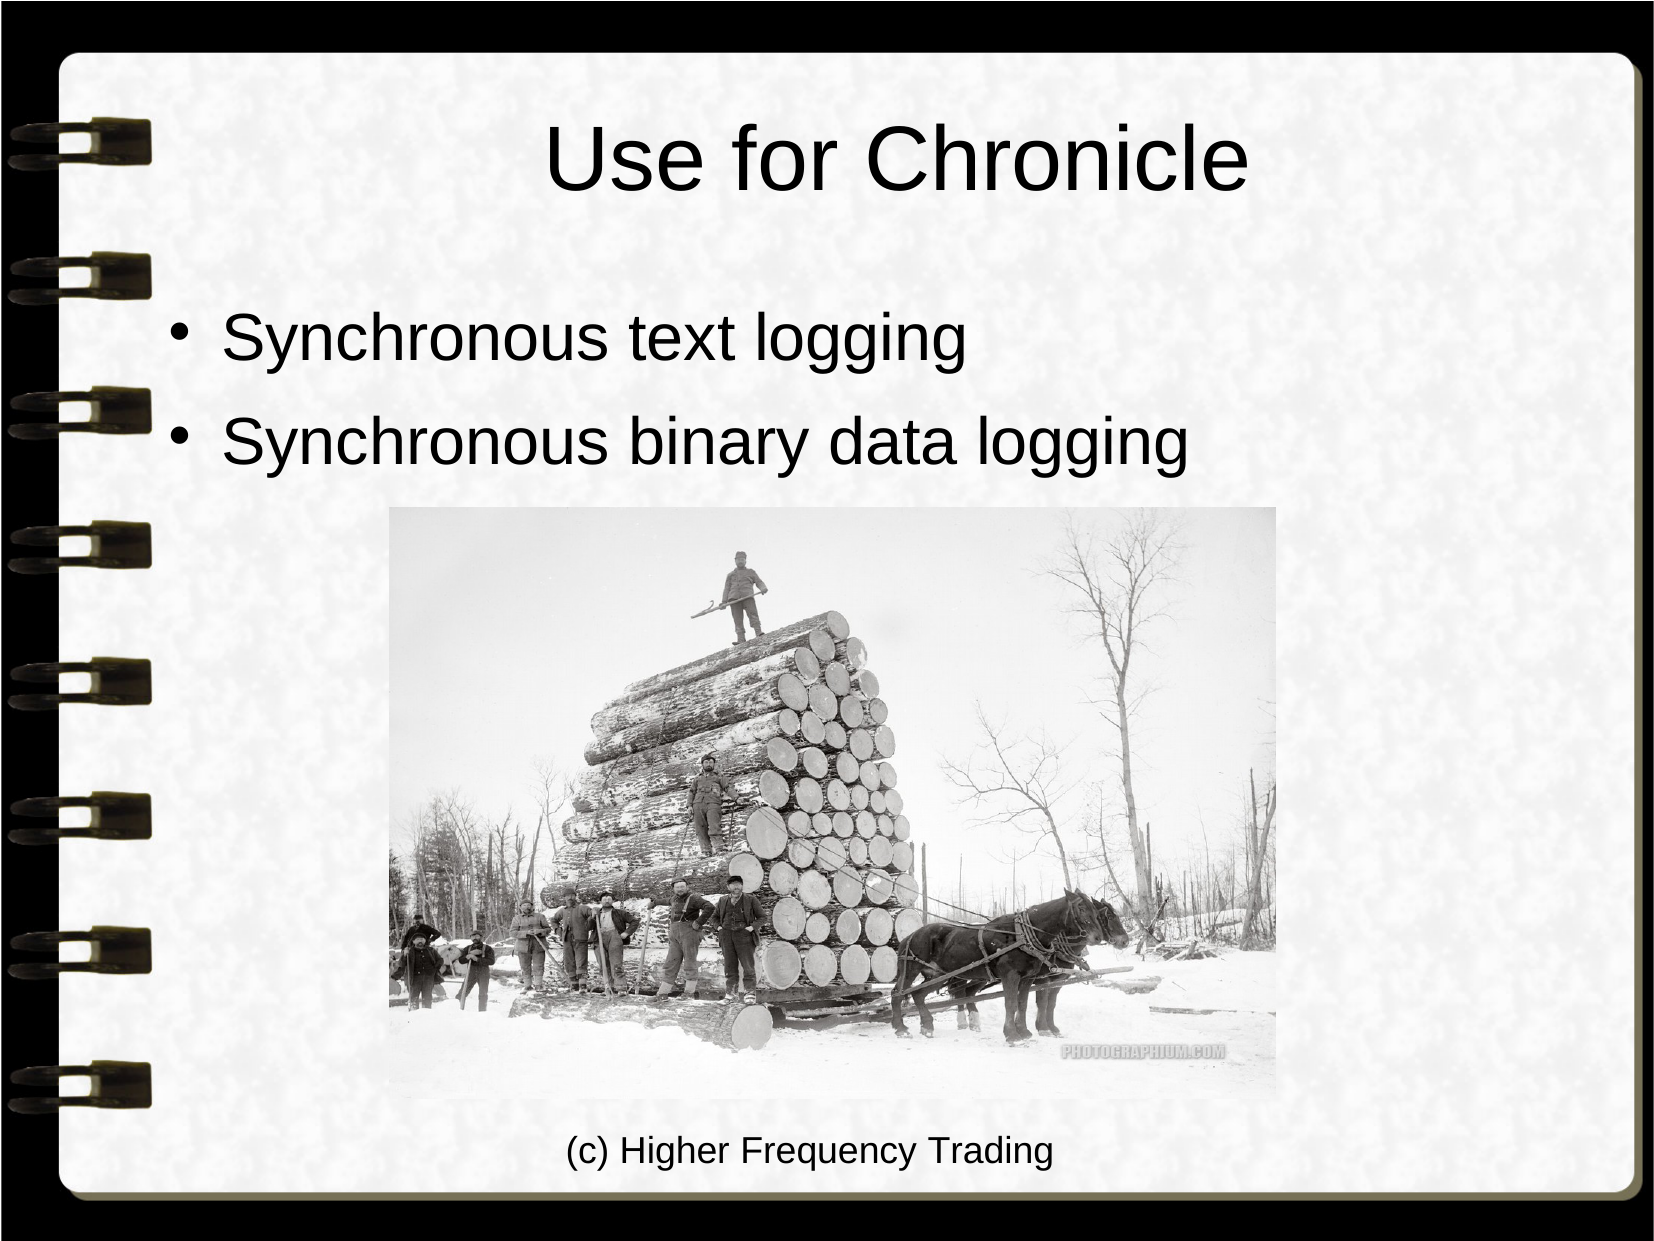

# Use for Chronicle
Synchronous text logging
Synchronous binary data logging